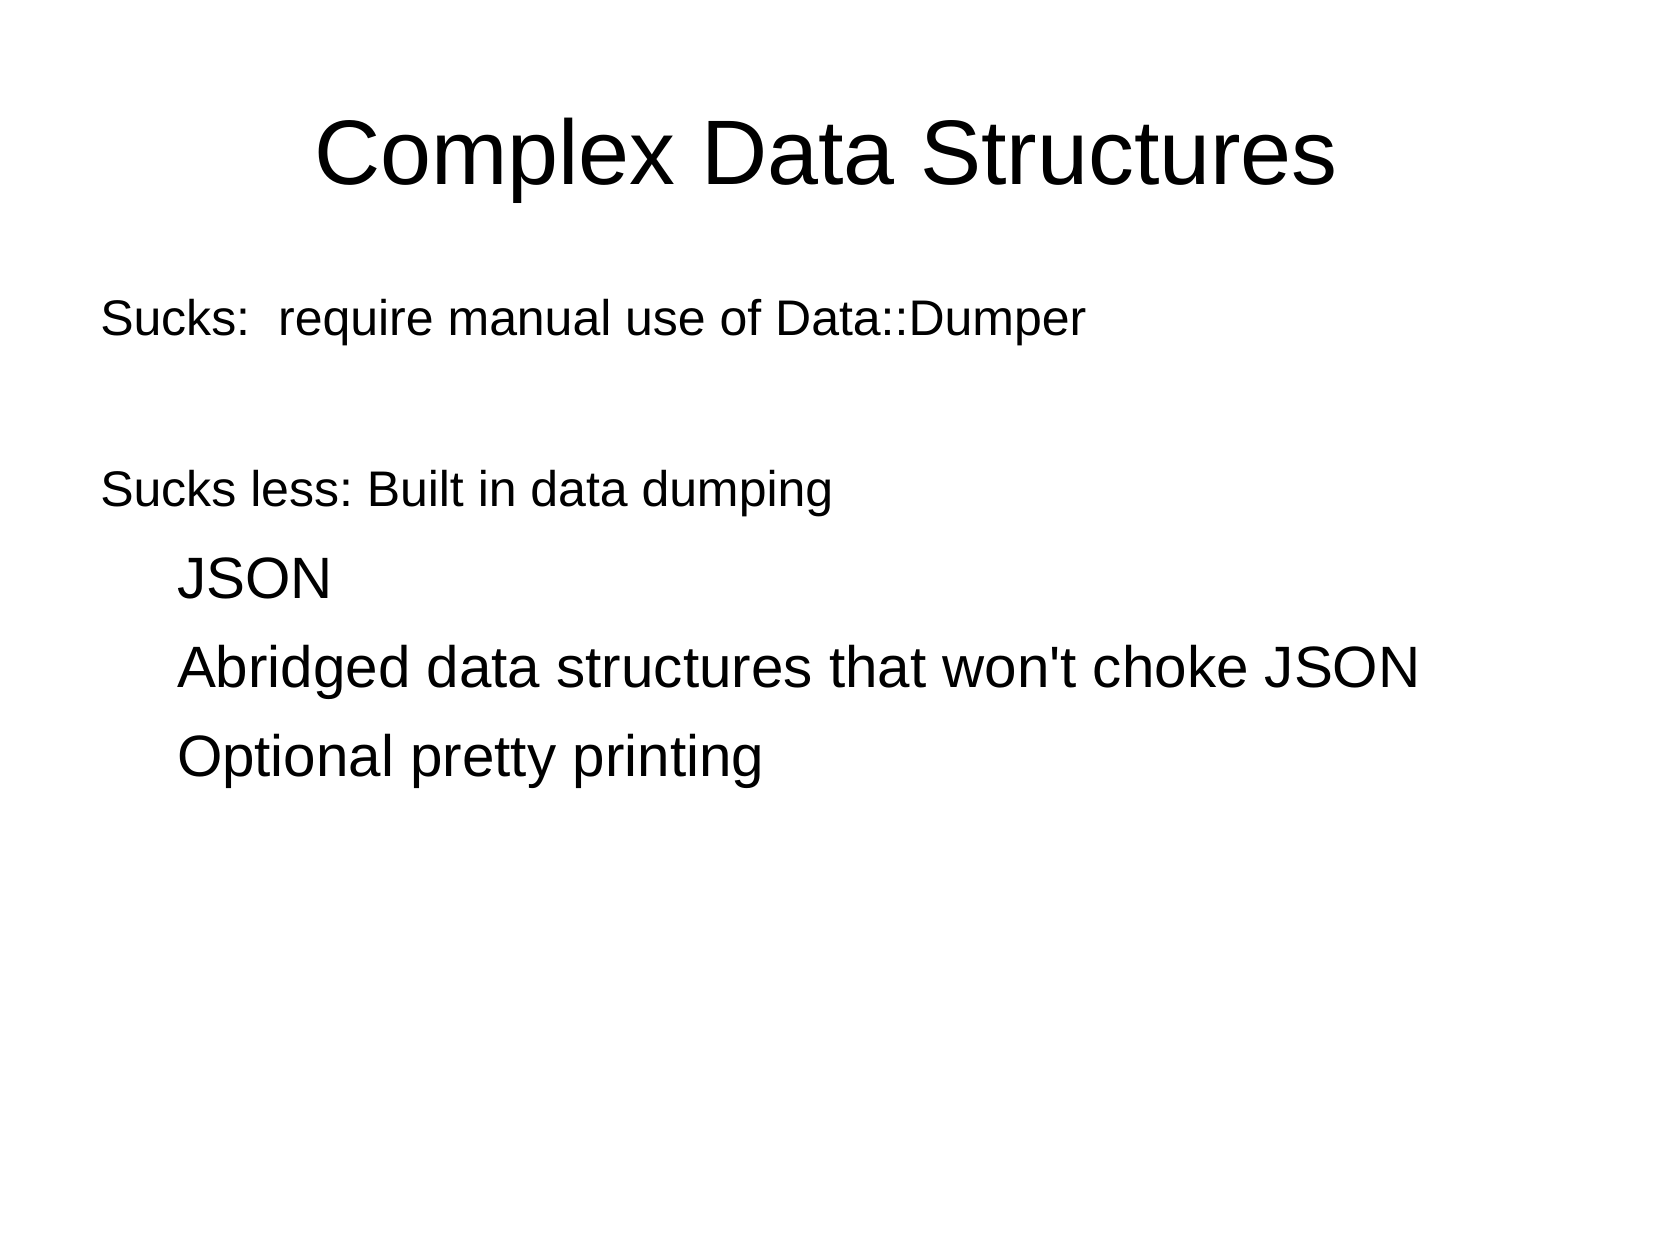

# Complex Data Structures
Sucks: require manual use of Data::Dumper
Sucks less: Built in data dumping
JSON
Abridged data structures that won't choke JSON
Optional pretty printing